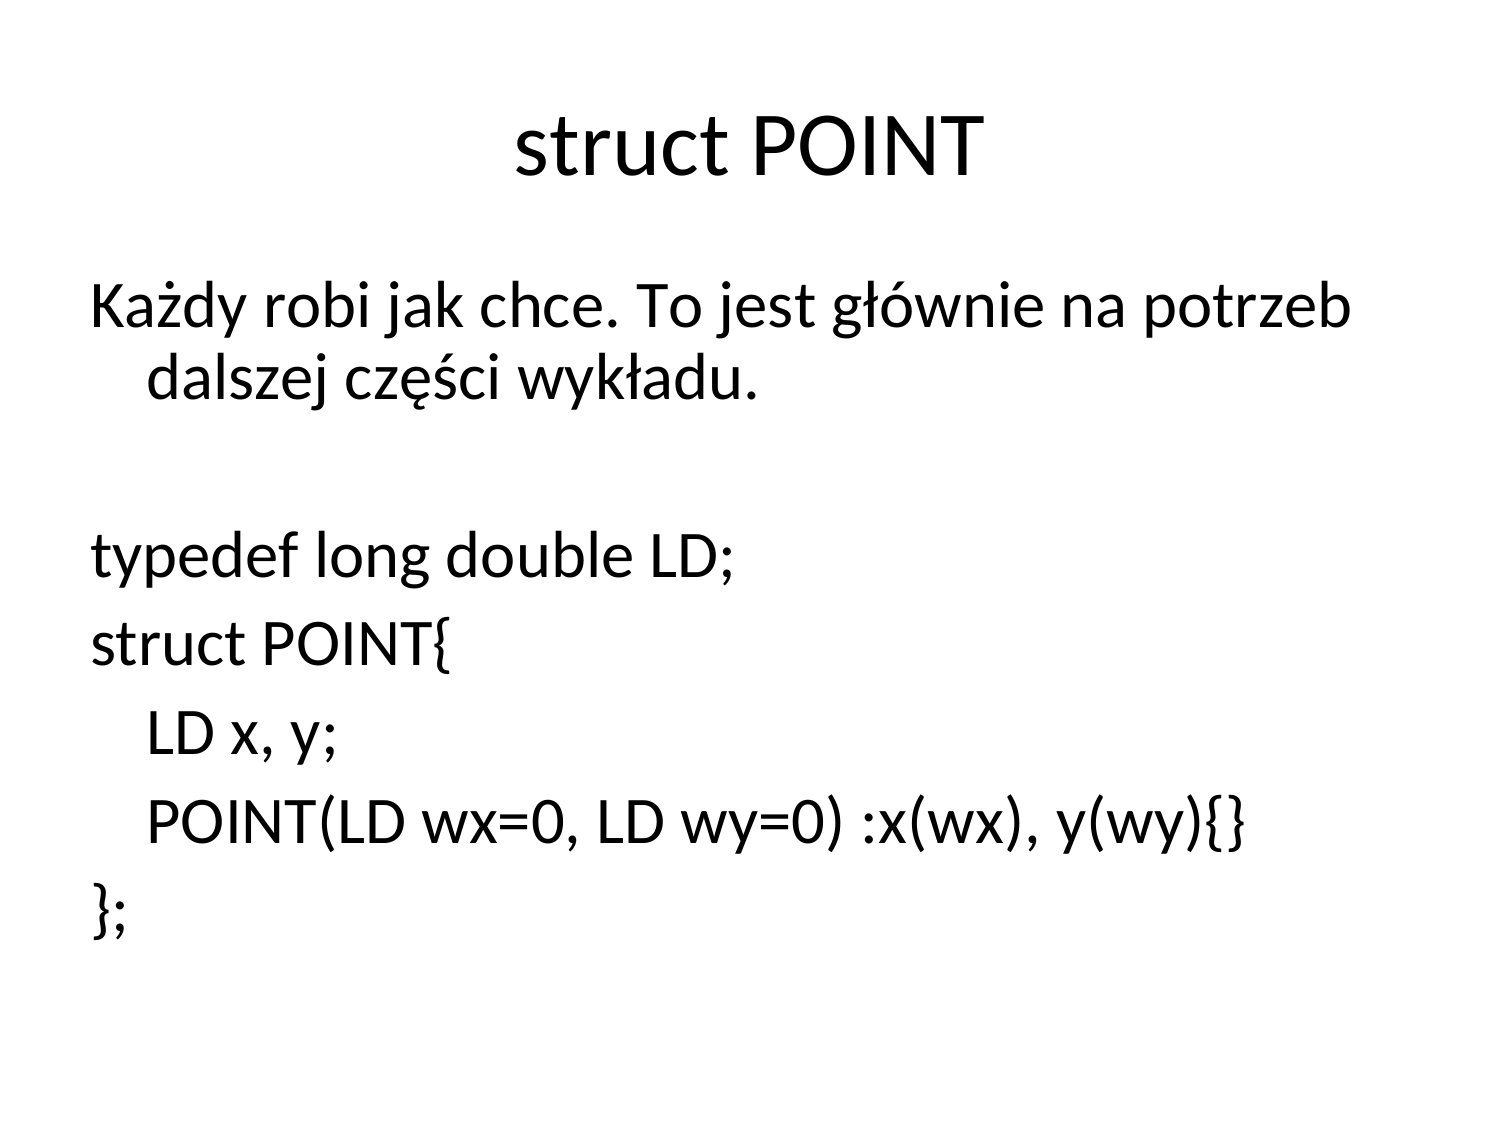

# struct POINT
Każdy robi jak chce. To jest głównie na potrzeb dalszej części wykładu.
typedef long double LD;
struct POINT{
	LD x, y;
	POINT(LD wx=0, LD wy=0) :x(wx), y(wy){}
};